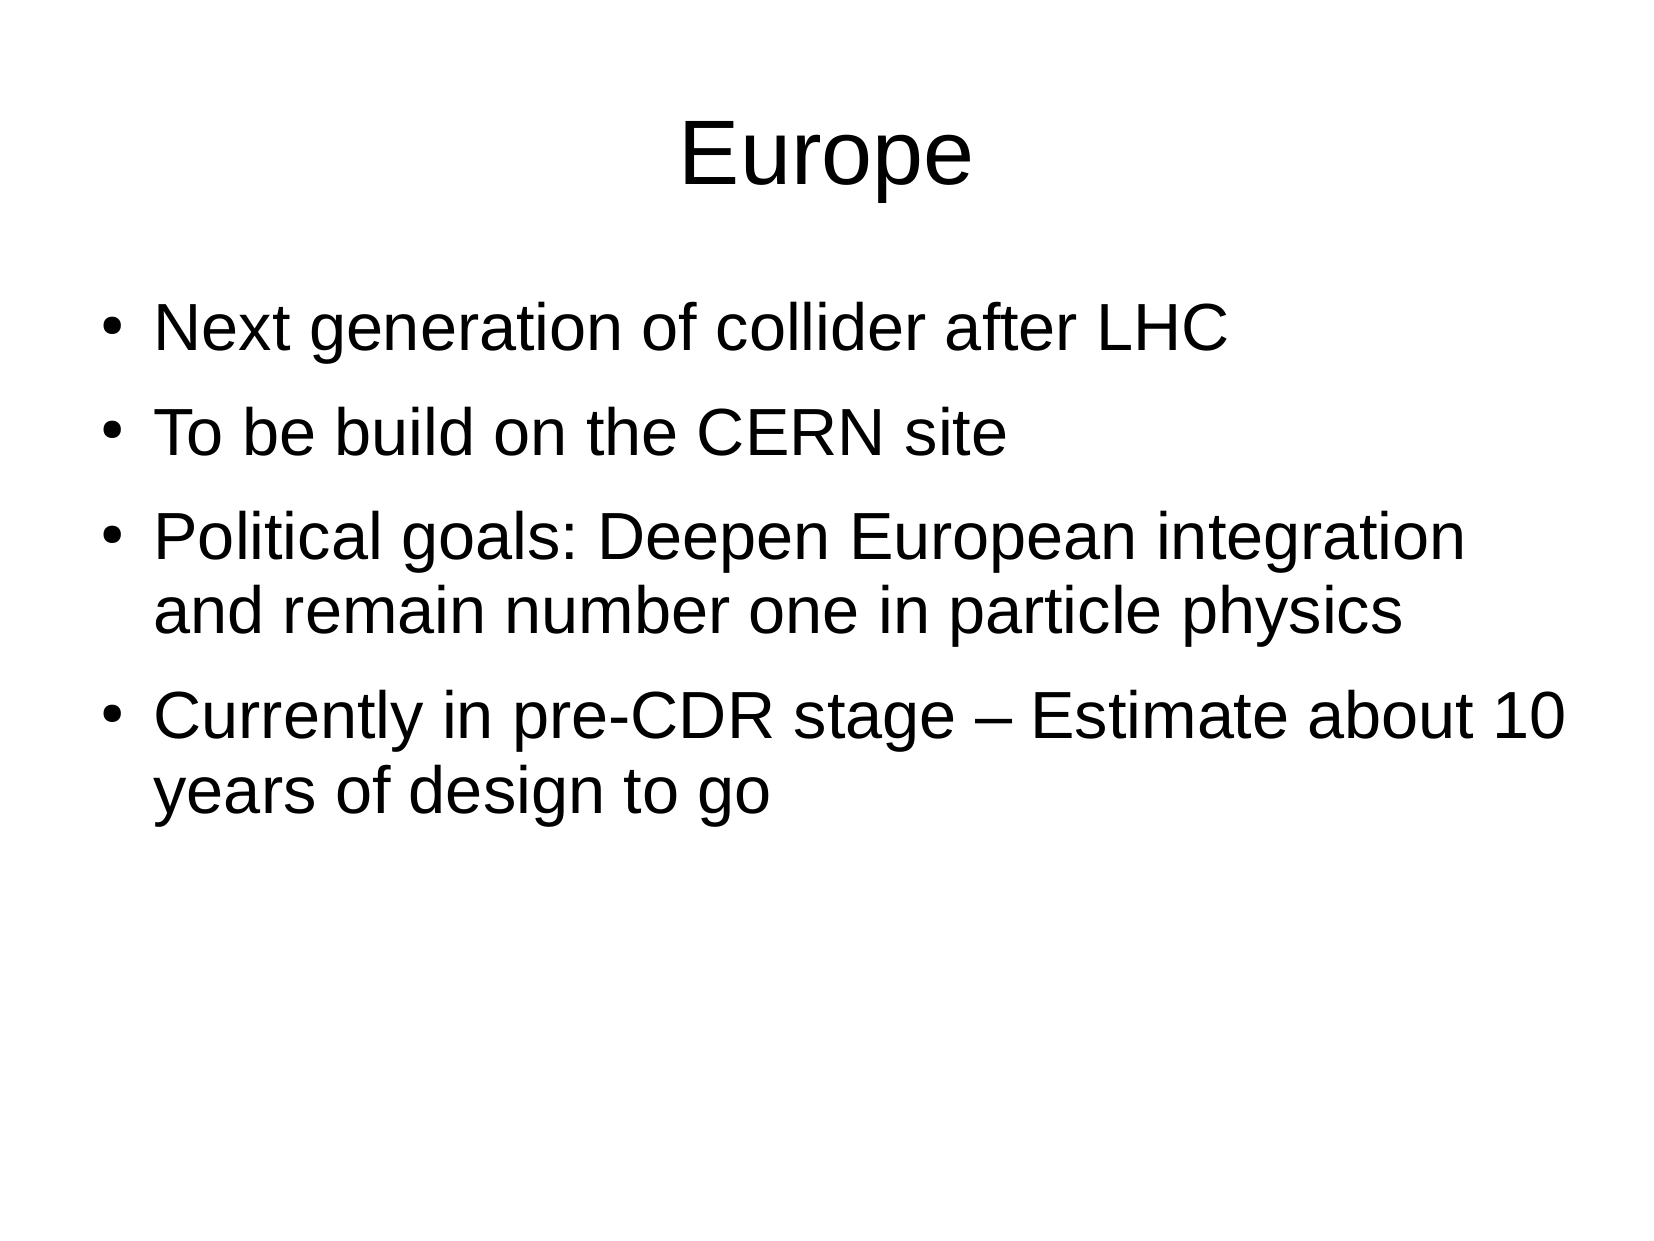

# Europe
Next generation of collider after LHC
To be build on the CERN site
Political goals: Deepen European integration and remain number one in particle physics
Currently in pre-CDR stage – Estimate about 10 years of design to go